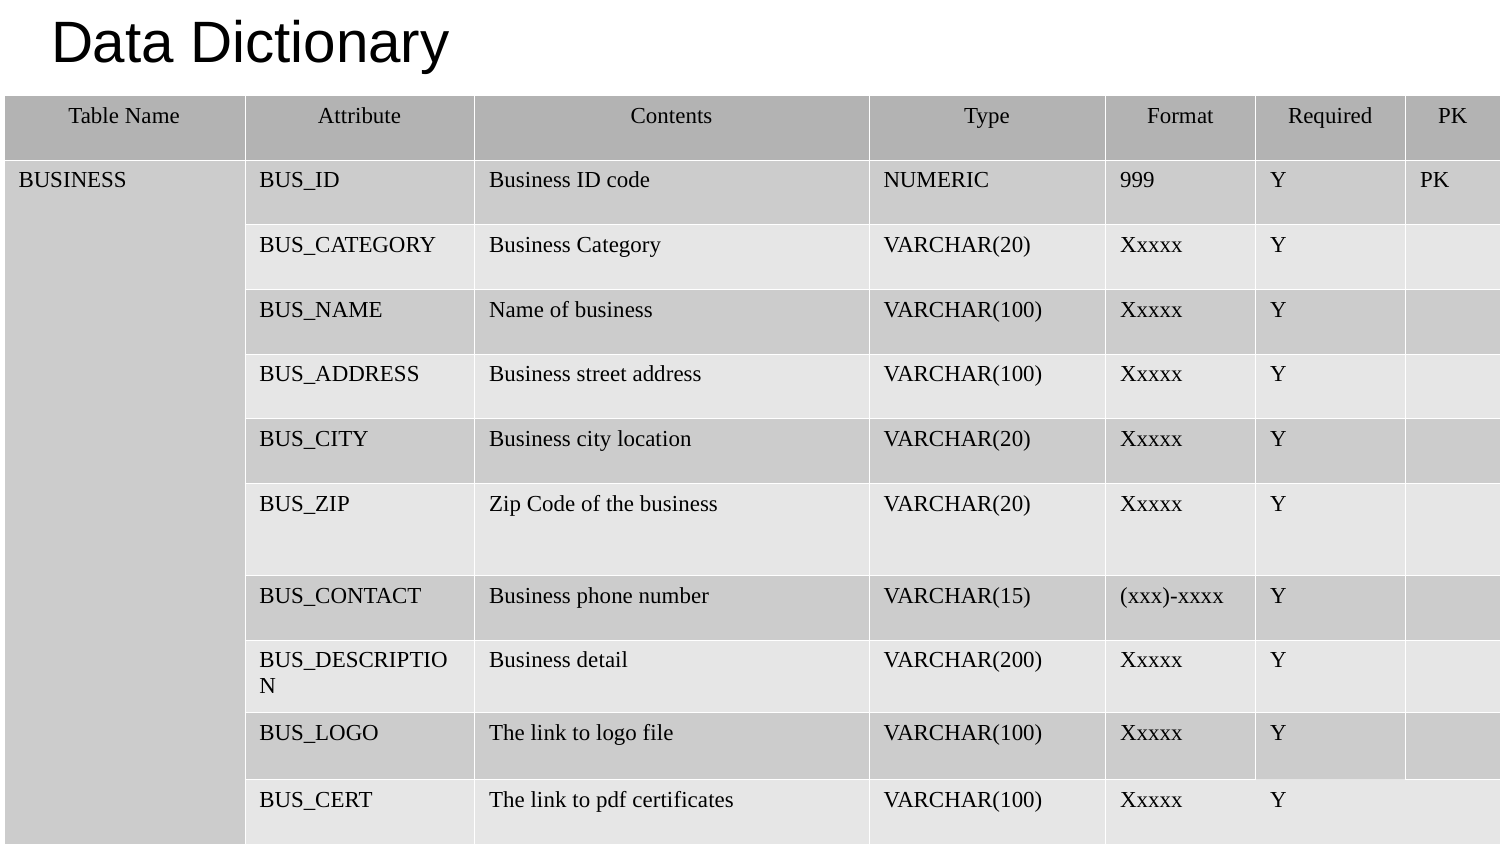

# Data Dictionary
| Table Name | Attribute | Contents | Type | Format | Required | PK |
| --- | --- | --- | --- | --- | --- | --- |
| BUSINESS | BUS\_ID | Business ID code | NUMERIC | 999 | Y | PK |
| | BUS\_CATEGORY | Business Category | VARCHAR(20) | Xxxxx | Y | |
| | BUS\_NAME | Name of business | VARCHAR(100) | Xxxxx | Y | |
| | BUS\_ADDRESS | Business street address | VARCHAR(100) | Xxxxx | Y | |
| | BUS\_CITY | Business city location | VARCHAR(20) | Xxxxx | Y | |
| | BUS\_ZIP | Zip Code of the business | VARCHAR(20) | Xxxxx | Y | |
| | BUS\_CONTACT | Business phone number | VARCHAR(15) | (xxx)-xxxx | Y | |
| | BUS\_DESCRIPTION | Business detail | VARCHAR(200) | Xxxxx | Y | |
| | BUS\_LOGO | The link to logo file | VARCHAR(100) | Xxxxx | Y | |
| | BUS\_CERT | The link to pdf certificates | VARCHAR(100) | Xxxxx | Y | |